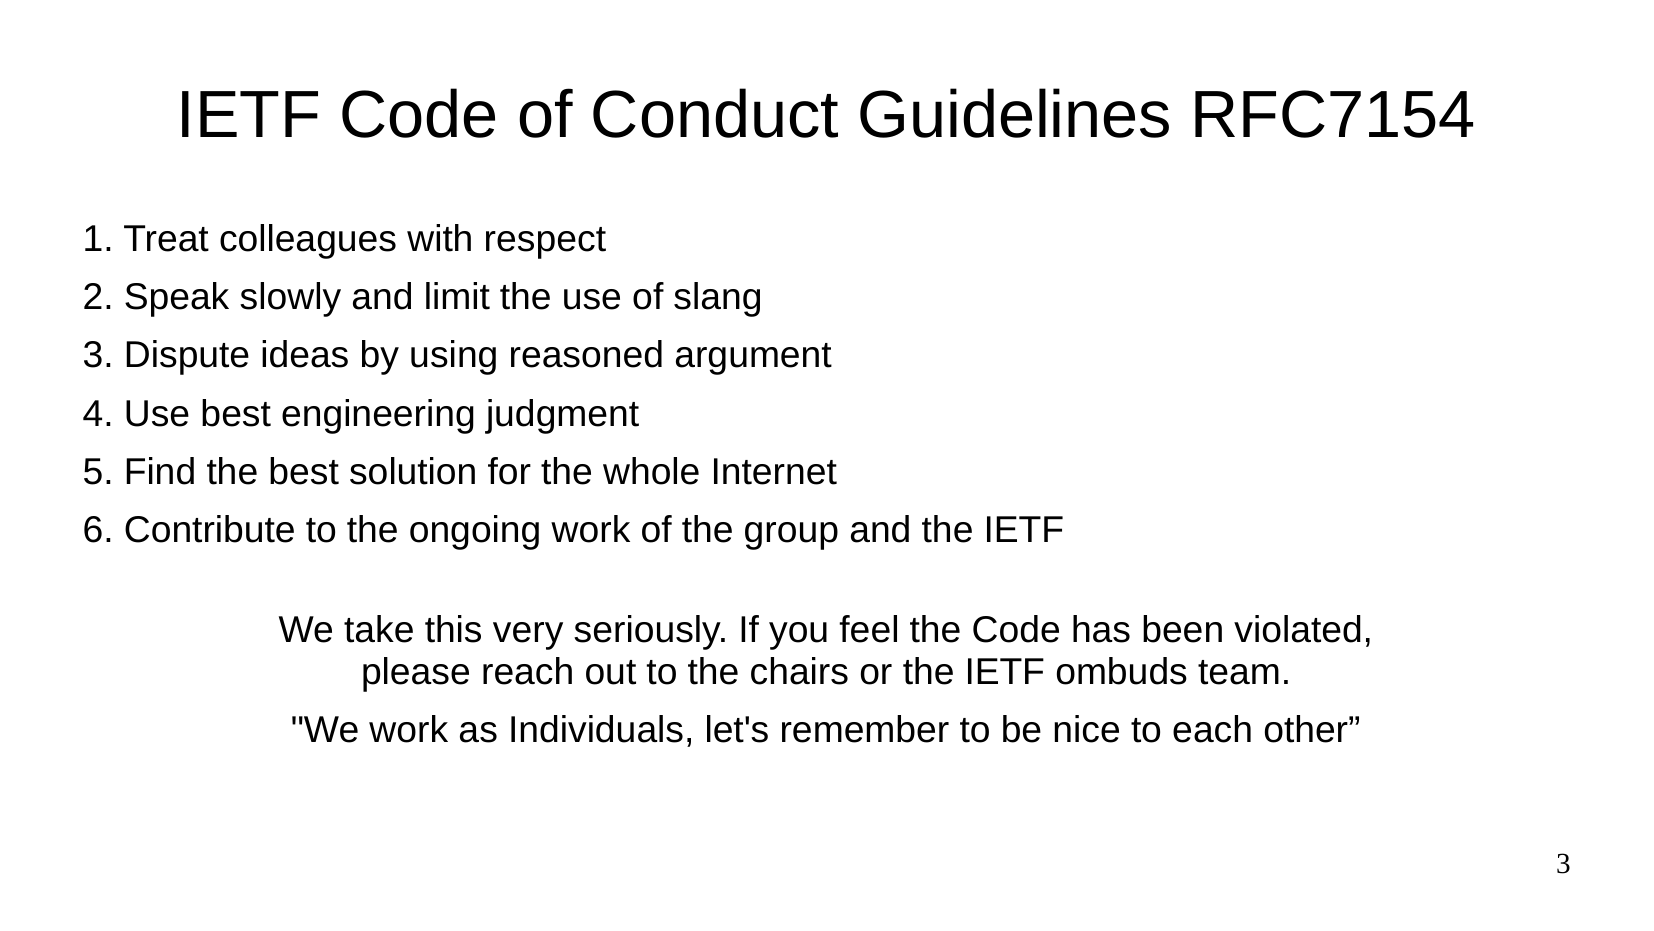

# IETF Code of Conduct Guidelines RFC7154
1. Treat colleagues with respect
2. Speak slowly and limit the use of slang
3. Dispute ideas by using reasoned argument
4. Use best engineering judgment
5. Find the best solution for the whole Internet
6. Contribute to the ongoing work of the group and the IETF
We take this very seriously. If you feel the Code has been violated,
please reach out to the chairs or the IETF ombuds team.
"We work as Individuals, let's remember to be nice to each other”
3